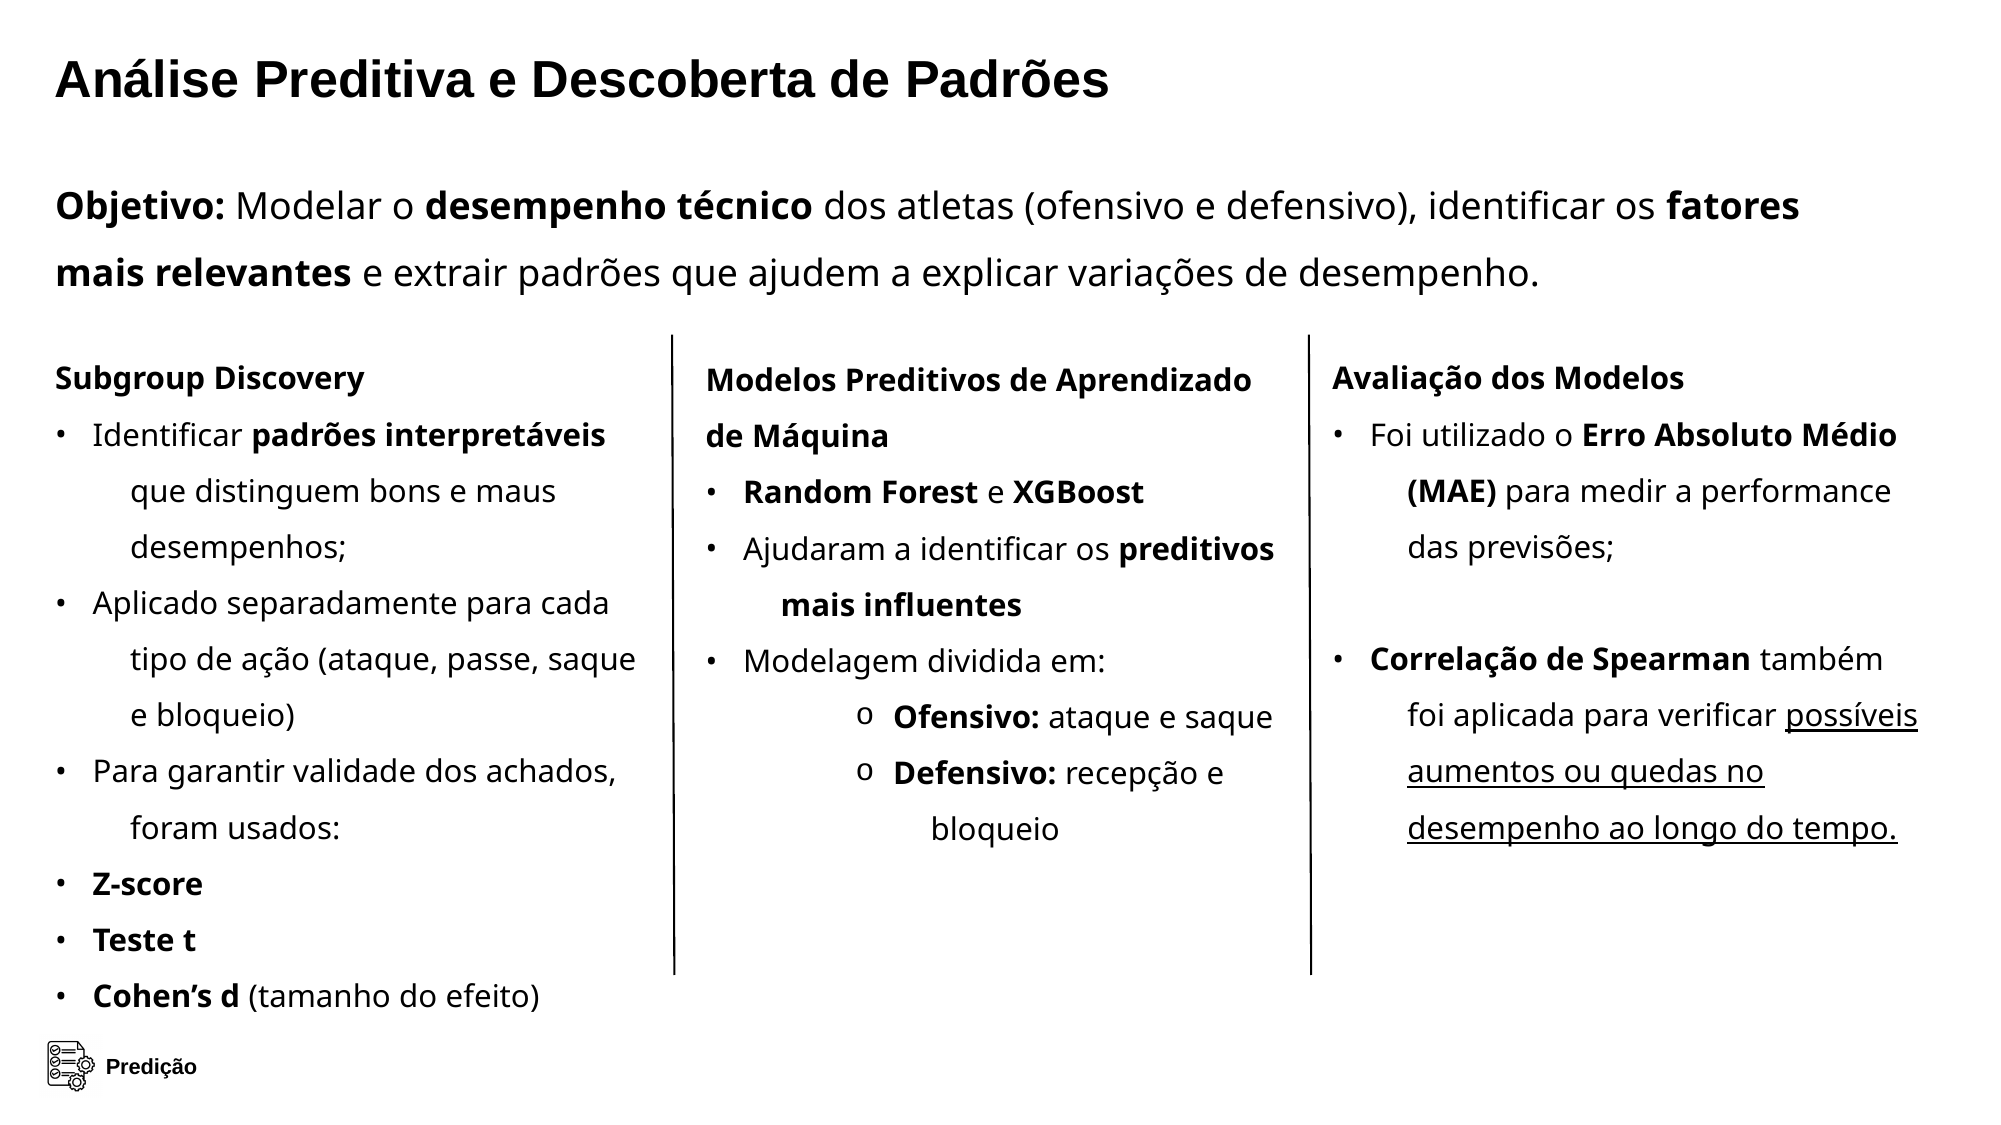

# Análise Preditiva e Descoberta de Padrões
Objetivo: Modelar o desempenho técnico dos atletas (ofensivo e defensivo), identificar os fatores mais relevantes e extrair padrões que ajudem a explicar variações de desempenho.
Subgroup Discovery
Identificar padrões interpretáveis que distinguem bons e maus desempenhos;
Aplicado separadamente para cada tipo de ação (ataque, passe, saque e bloqueio)
Para garantir validade dos achados, foram usados:
Z-score
Teste t
Cohen’s d (tamanho do efeito)
Avaliação dos Modelos
Foi utilizado o Erro Absoluto Médio (MAE) para medir a performance das previsões;
Correlação de Spearman também foi aplicada para verificar possíveis aumentos ou quedas no desempenho ao longo do tempo.
Modelos Preditivos de Aprendizado de Máquina
Random Forest e XGBoost
Ajudaram a identificar os preditivos mais influentes
Modelagem dividida em:
Ofensivo: ataque e saque
Defensivo: recepção e bloqueio
Predição